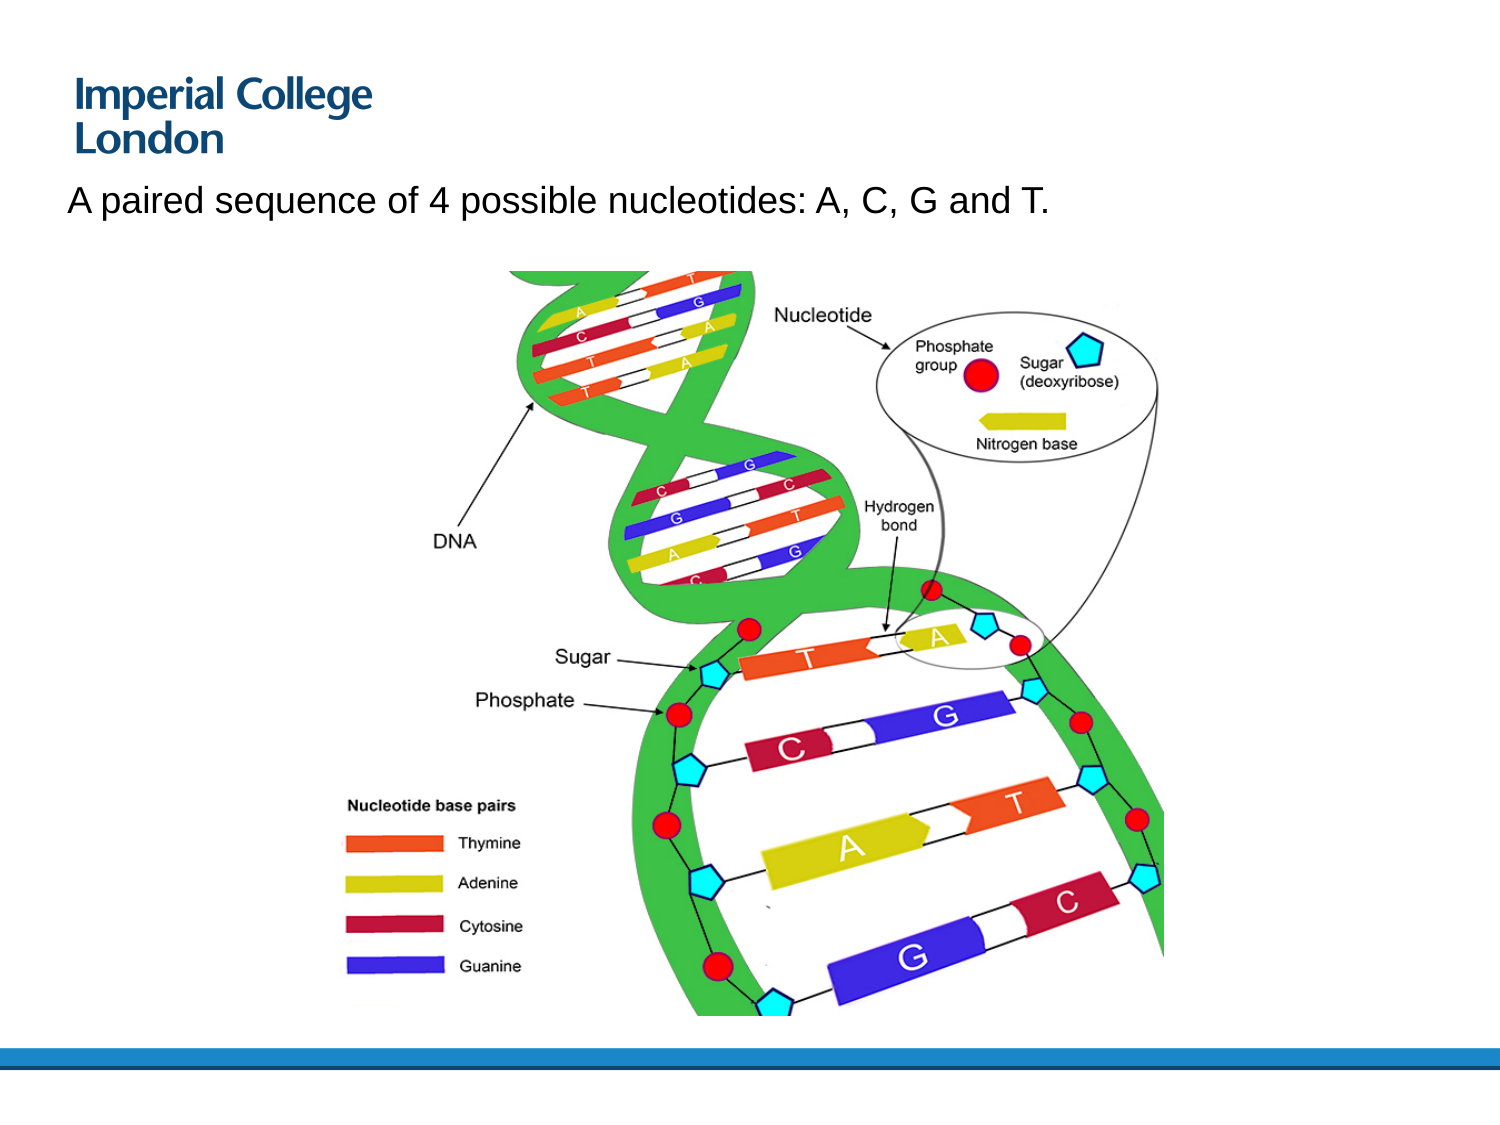

# A paired sequence of 4 possible nucleotides: A, C, G and T.